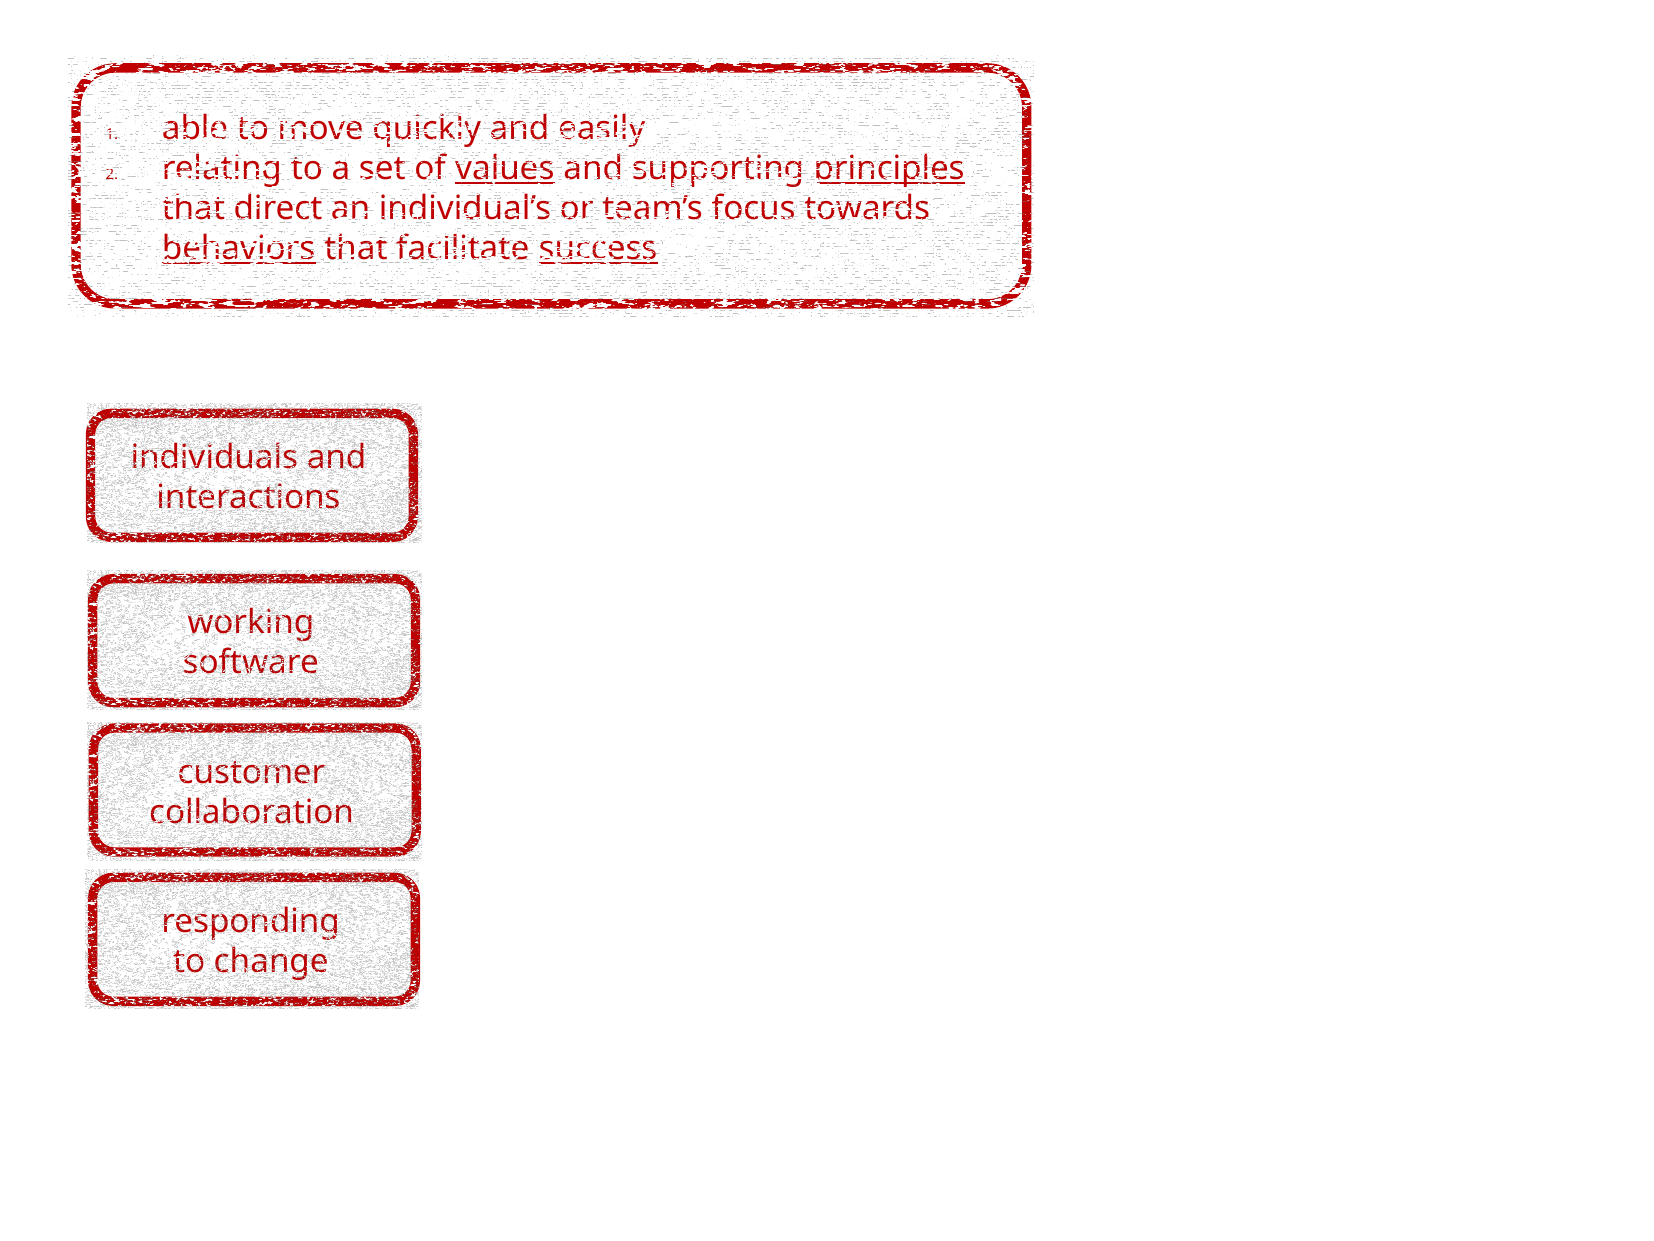

able to move quickly and easily
relating to a set of values and supporting principles that direct an individual’s or team’s focus towards behaviors that facilitate success
individuals and interactions
working software
customer collaboration
responding
to change